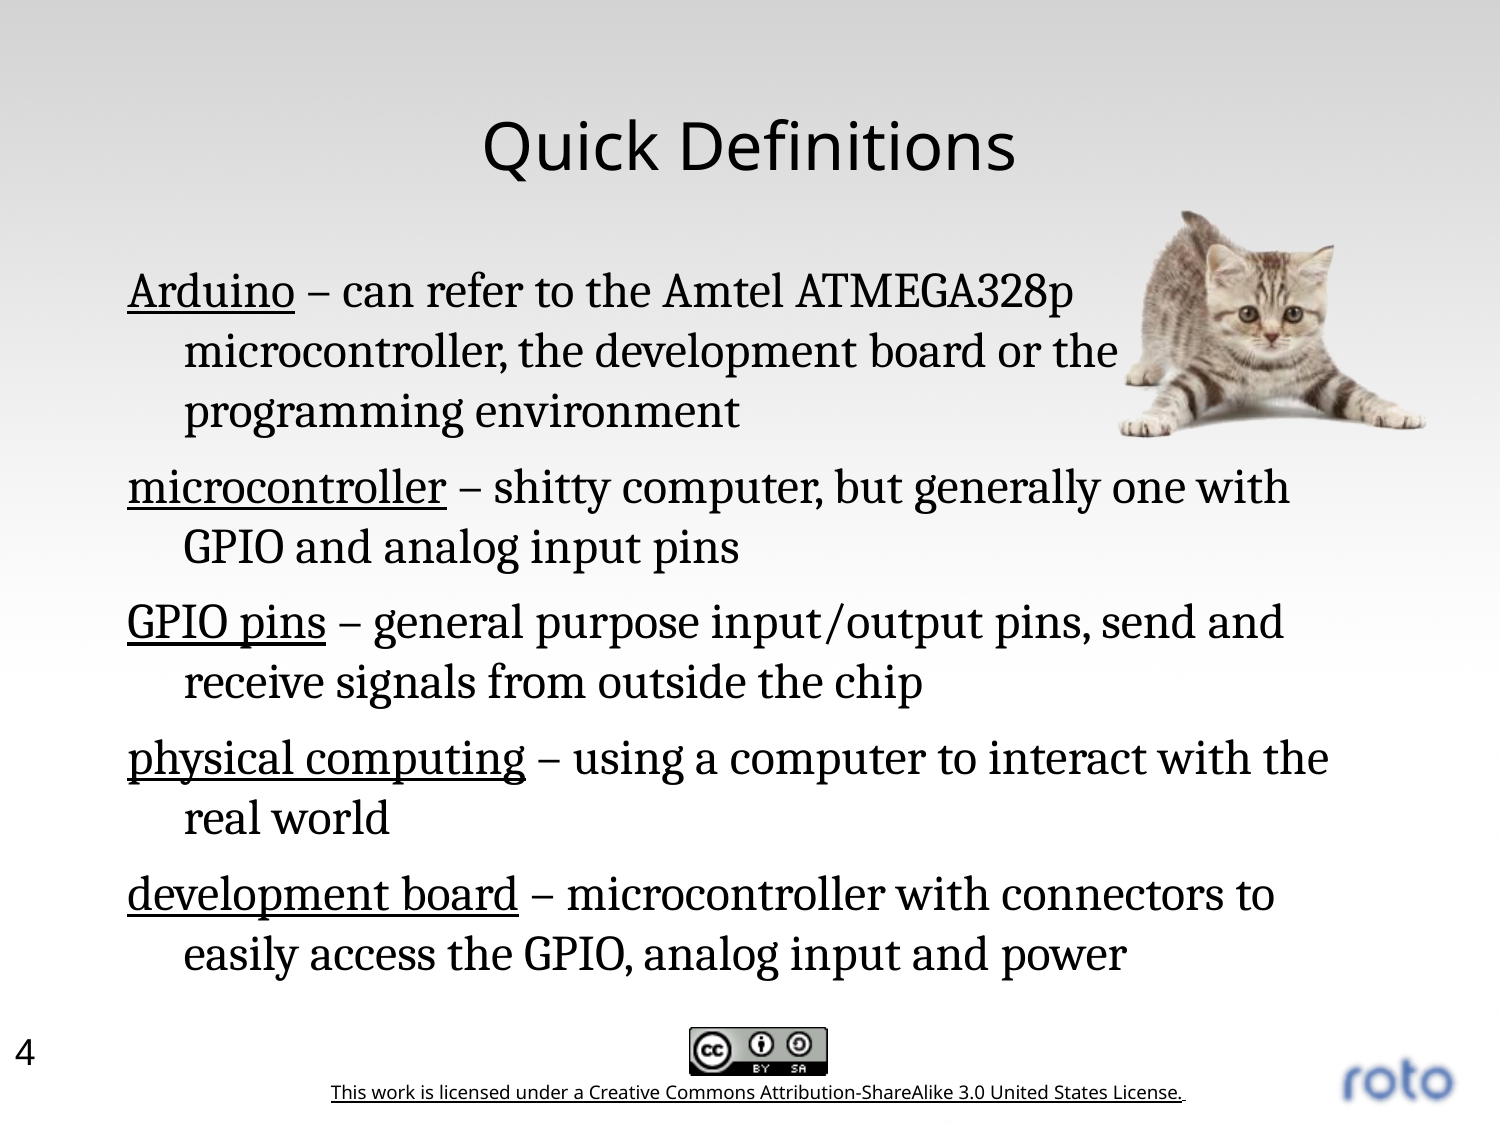

# Quick Definitions
Arduino – can refer to the Amtel ATMEGA328p microcontroller, the development board or the programming environment
microcontroller – shitty computer, but generally one with GPIO and analog input pins
GPIO pins – general purpose input/output pins, send and receive signals from outside the chip
physical computing – using a computer to interact with the real world
development board – microcontroller with connectors to easily access the GPIO, analog input and power